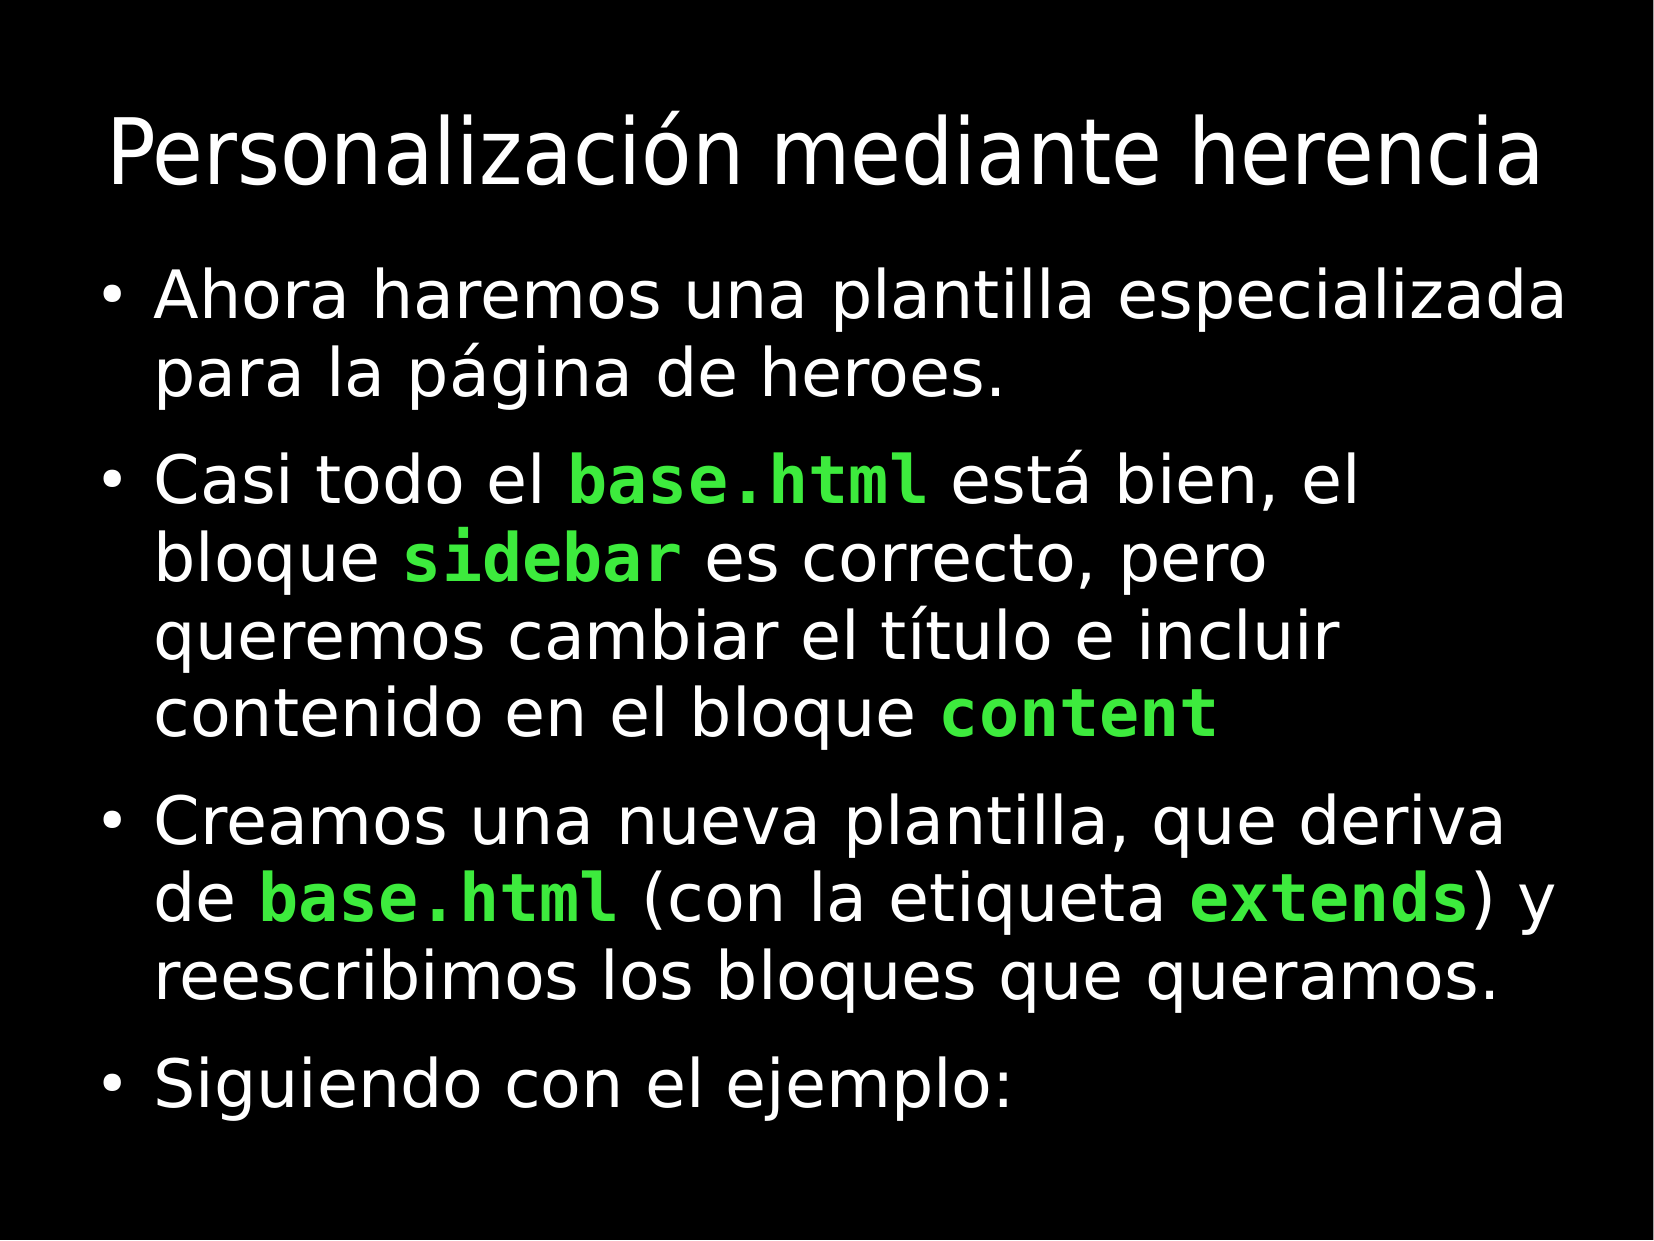

# Personalización mediante herencia
Ahora haremos una plantilla especializada para la página de heroes.
Casi todo el base.html está bien, el bloque sidebar es correcto, pero queremos cambiar el título e incluir contenido en el bloque content
Creamos una nueva plantilla, que deriva de base.html (con la etiqueta extends) y reescribimos los bloques que queramos.
Siguiendo con el ejemplo: